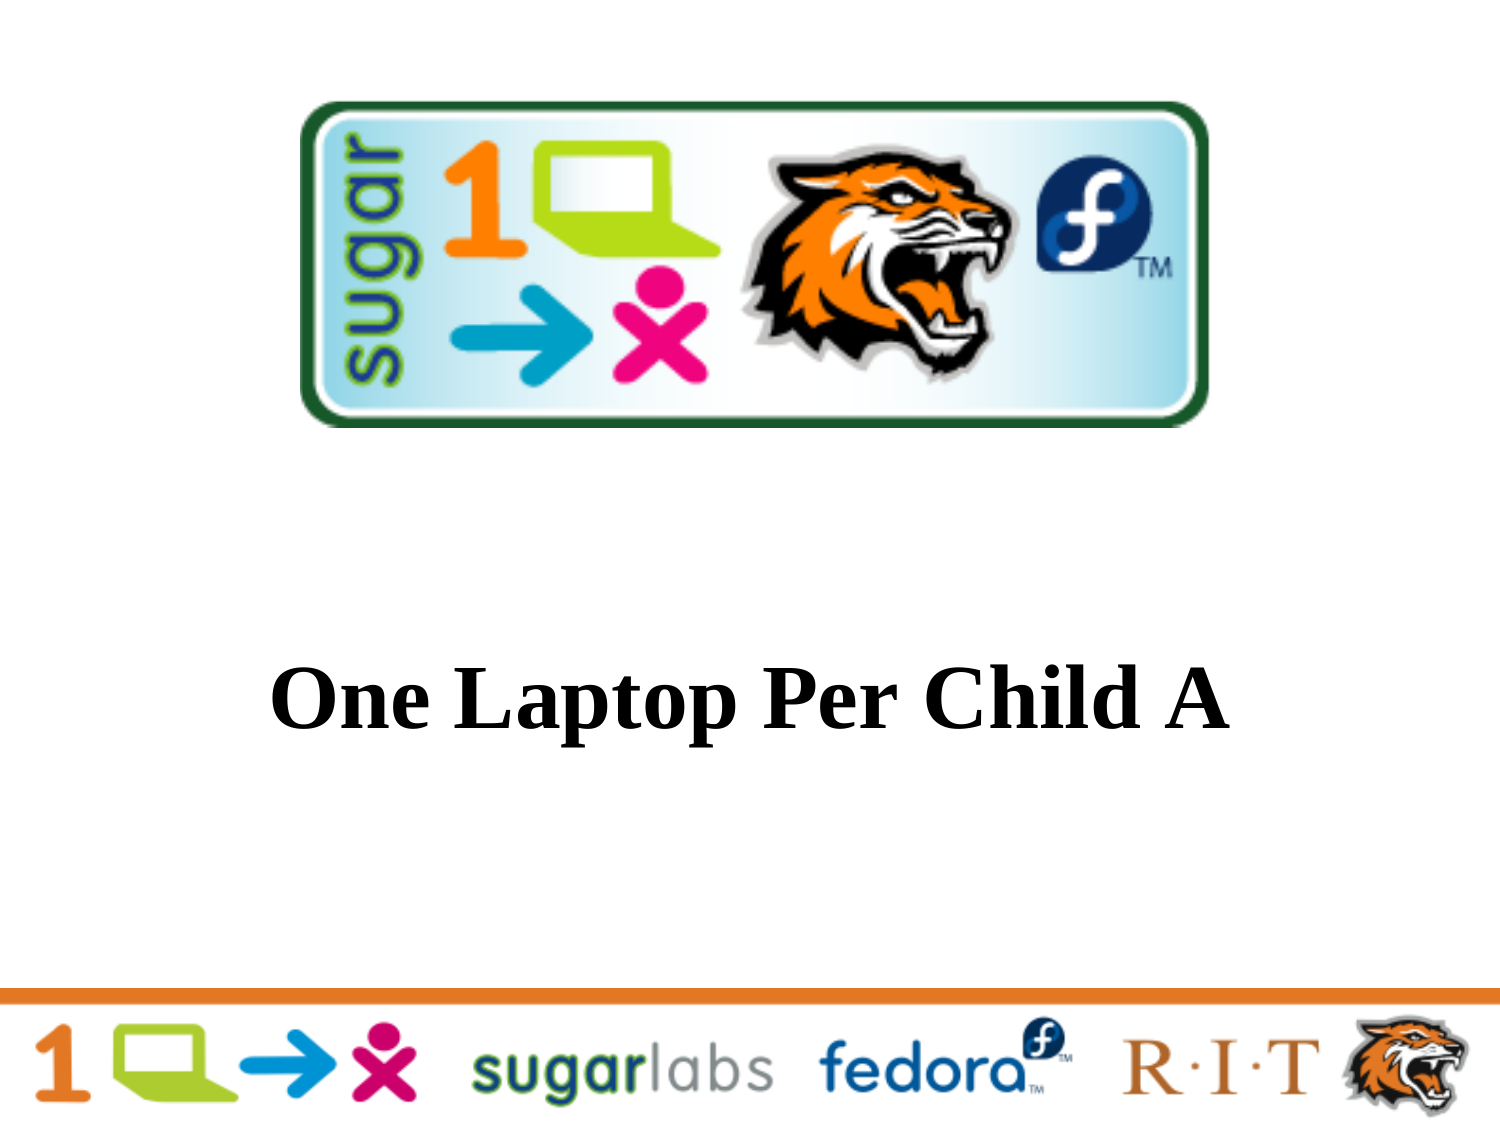

# One Laptop Per Child A
Who Are Children?
(4th Graders: 8-10 years of age)